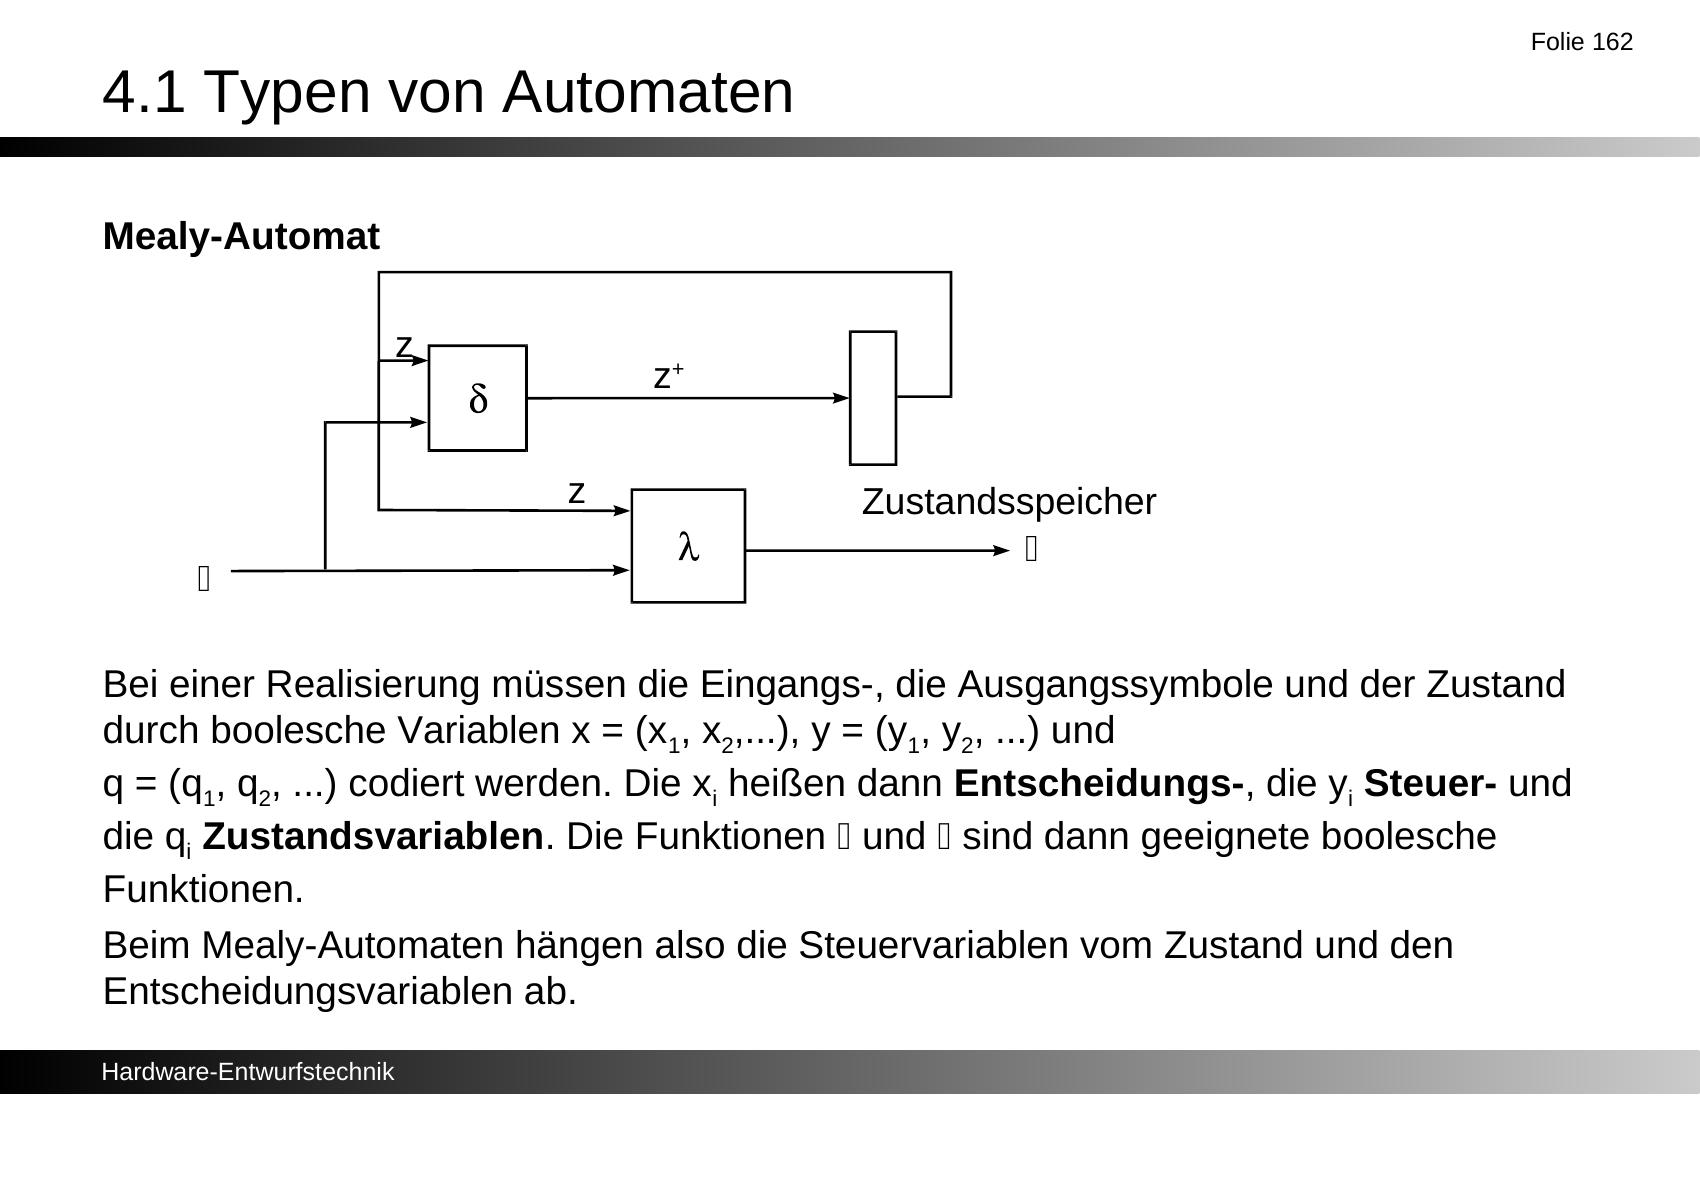

# 4.1 Typen von Automaten
Mealy-Automat
Bei einer Realisierung müssen die Eingangs-, die Ausgangssymbole und der Zustand durch boolesche Variablen x = (x1, x2,...), y = (y1, y2, ...) und
q = (q1, q2, ...) codiert werden. Die xi heißen dann Entscheidungs-, die yi Steuer- und die qi Zustandsvariablen. Die Funktionen  und  sind dann geeignete boolesche Funktionen.
Beim Mealy-Automaten hängen also die Steuervariablen vom Zustand und den Entscheidungsvariablen ab.
z
z+
z
Zustandsspeicher

